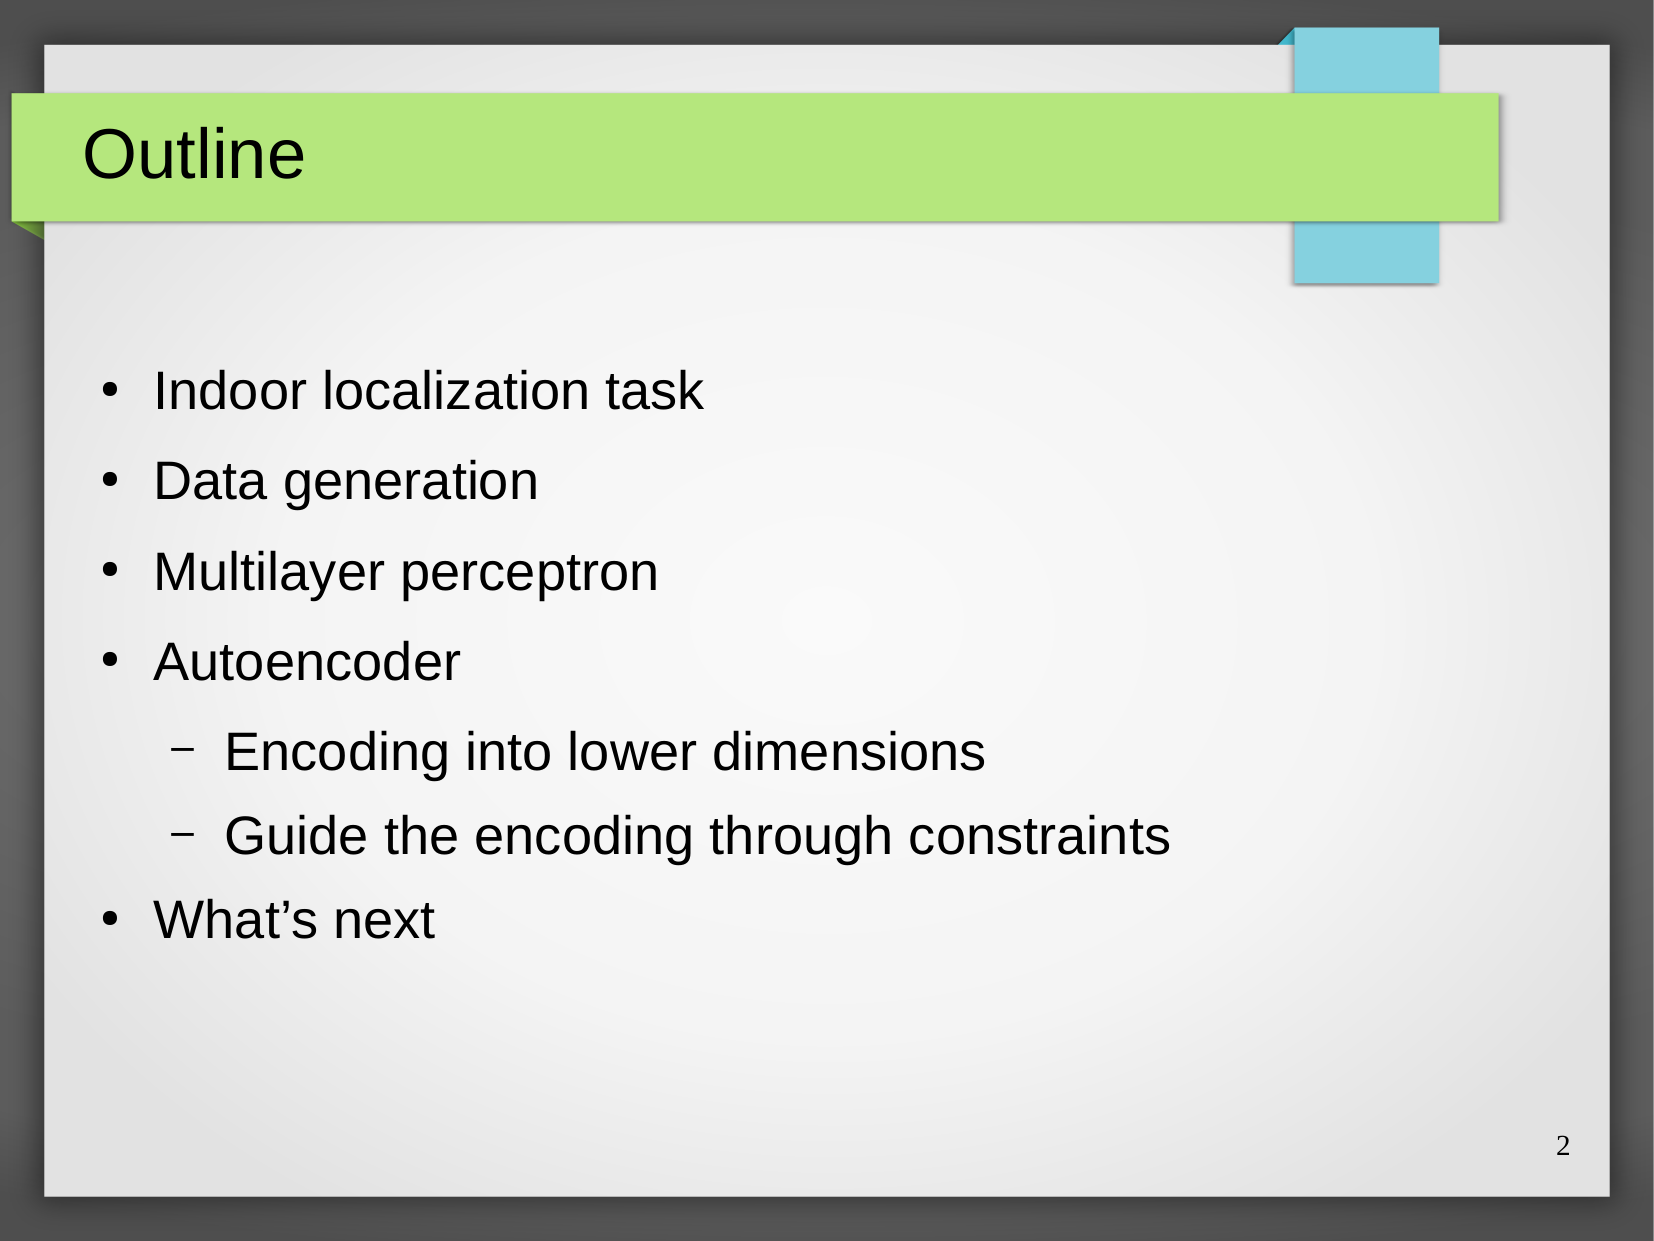

# Outline
Indoor localization task
Data generation
Multilayer perceptron
Autoencoder
Encoding into lower dimensions
Guide the encoding through constraints
What’s next
2